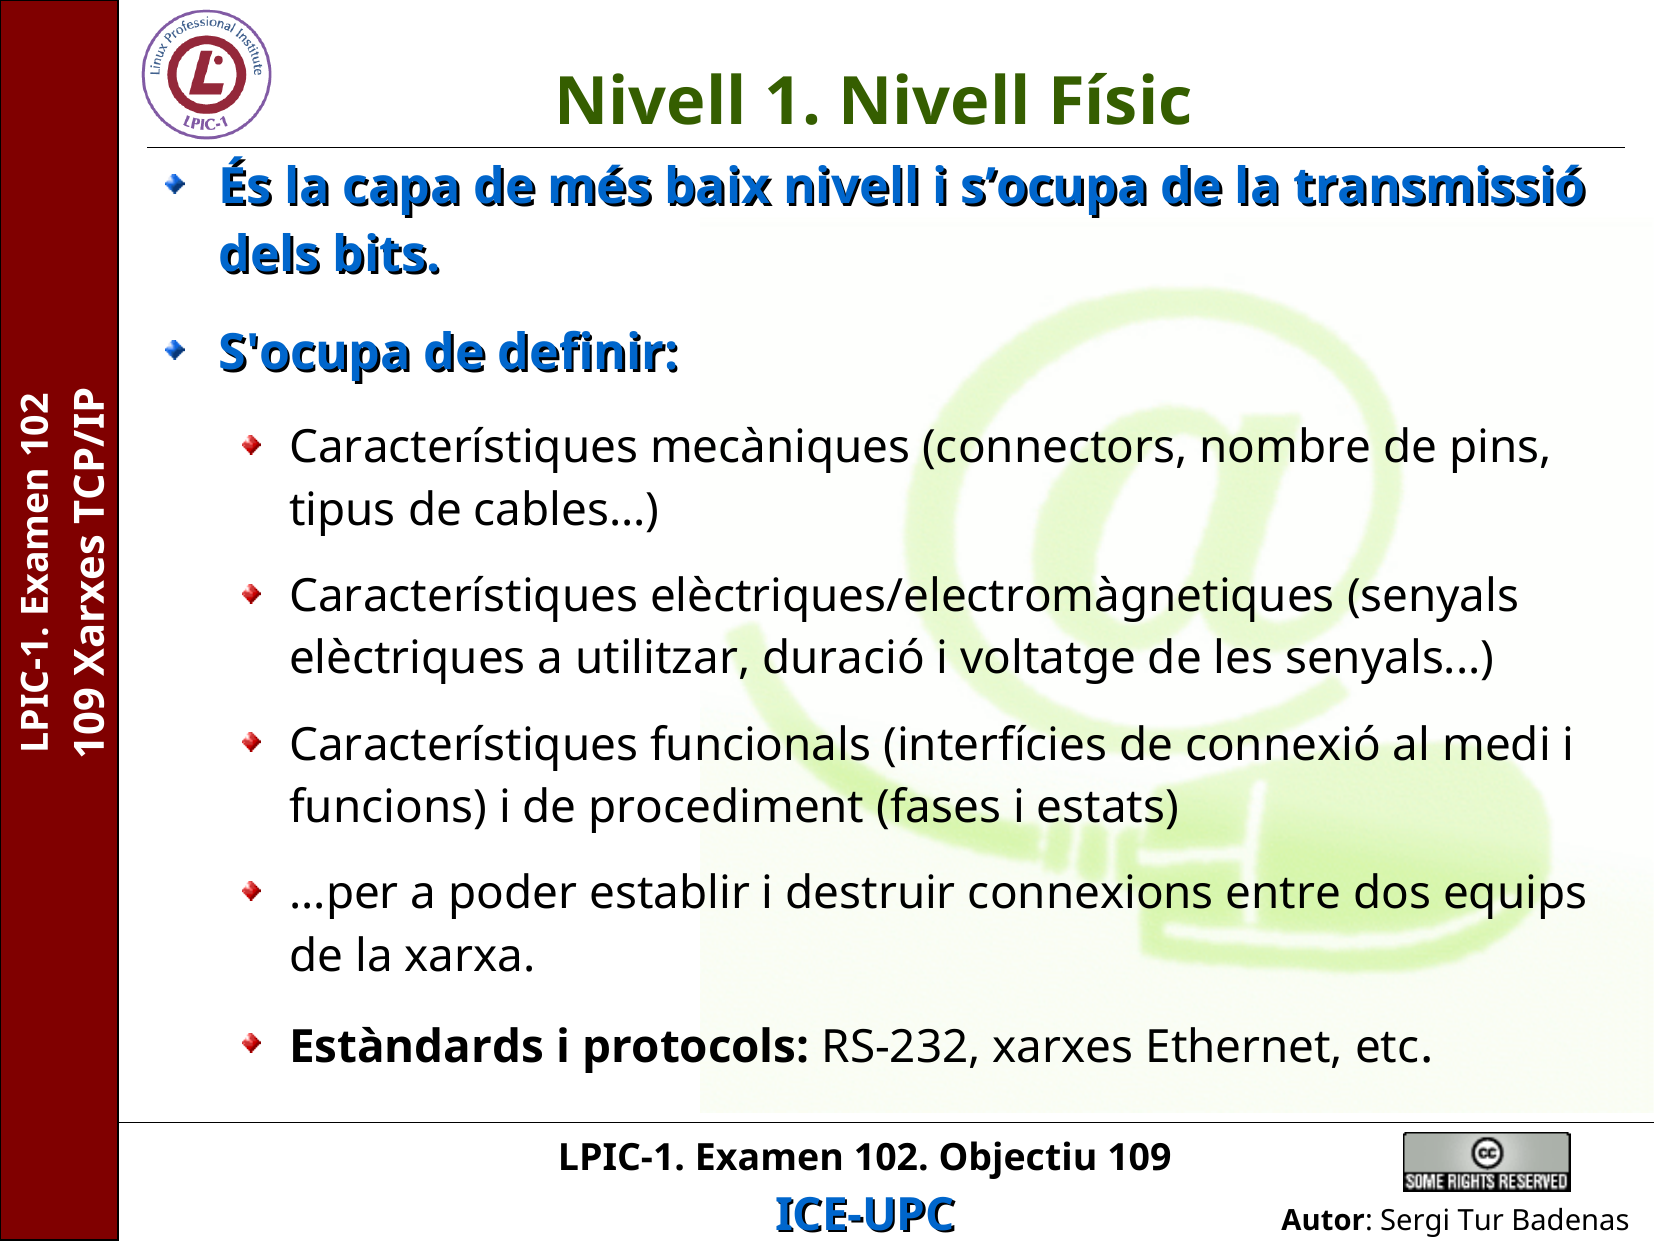

# Nivell 1. Nivell Físic
És la capa de més baix nivell i s’ocupa de la transmissió dels bits.
S'ocupa de definir:
Característiques mecàniques (connectors, nombre de pins, tipus de cables...)
Característiques elèctriques/electromàgnetiques (senyals elèctriques a utilitzar, duració i voltatge de les senyals...)
Característiques funcionals (interfícies de connexió al medi i funcions) i de procediment (fases i estats)
...per a poder establir i destruir connexions entre dos equips de la xarxa.
Estàndards i protocols: RS-232, xarxes Ethernet, etc.